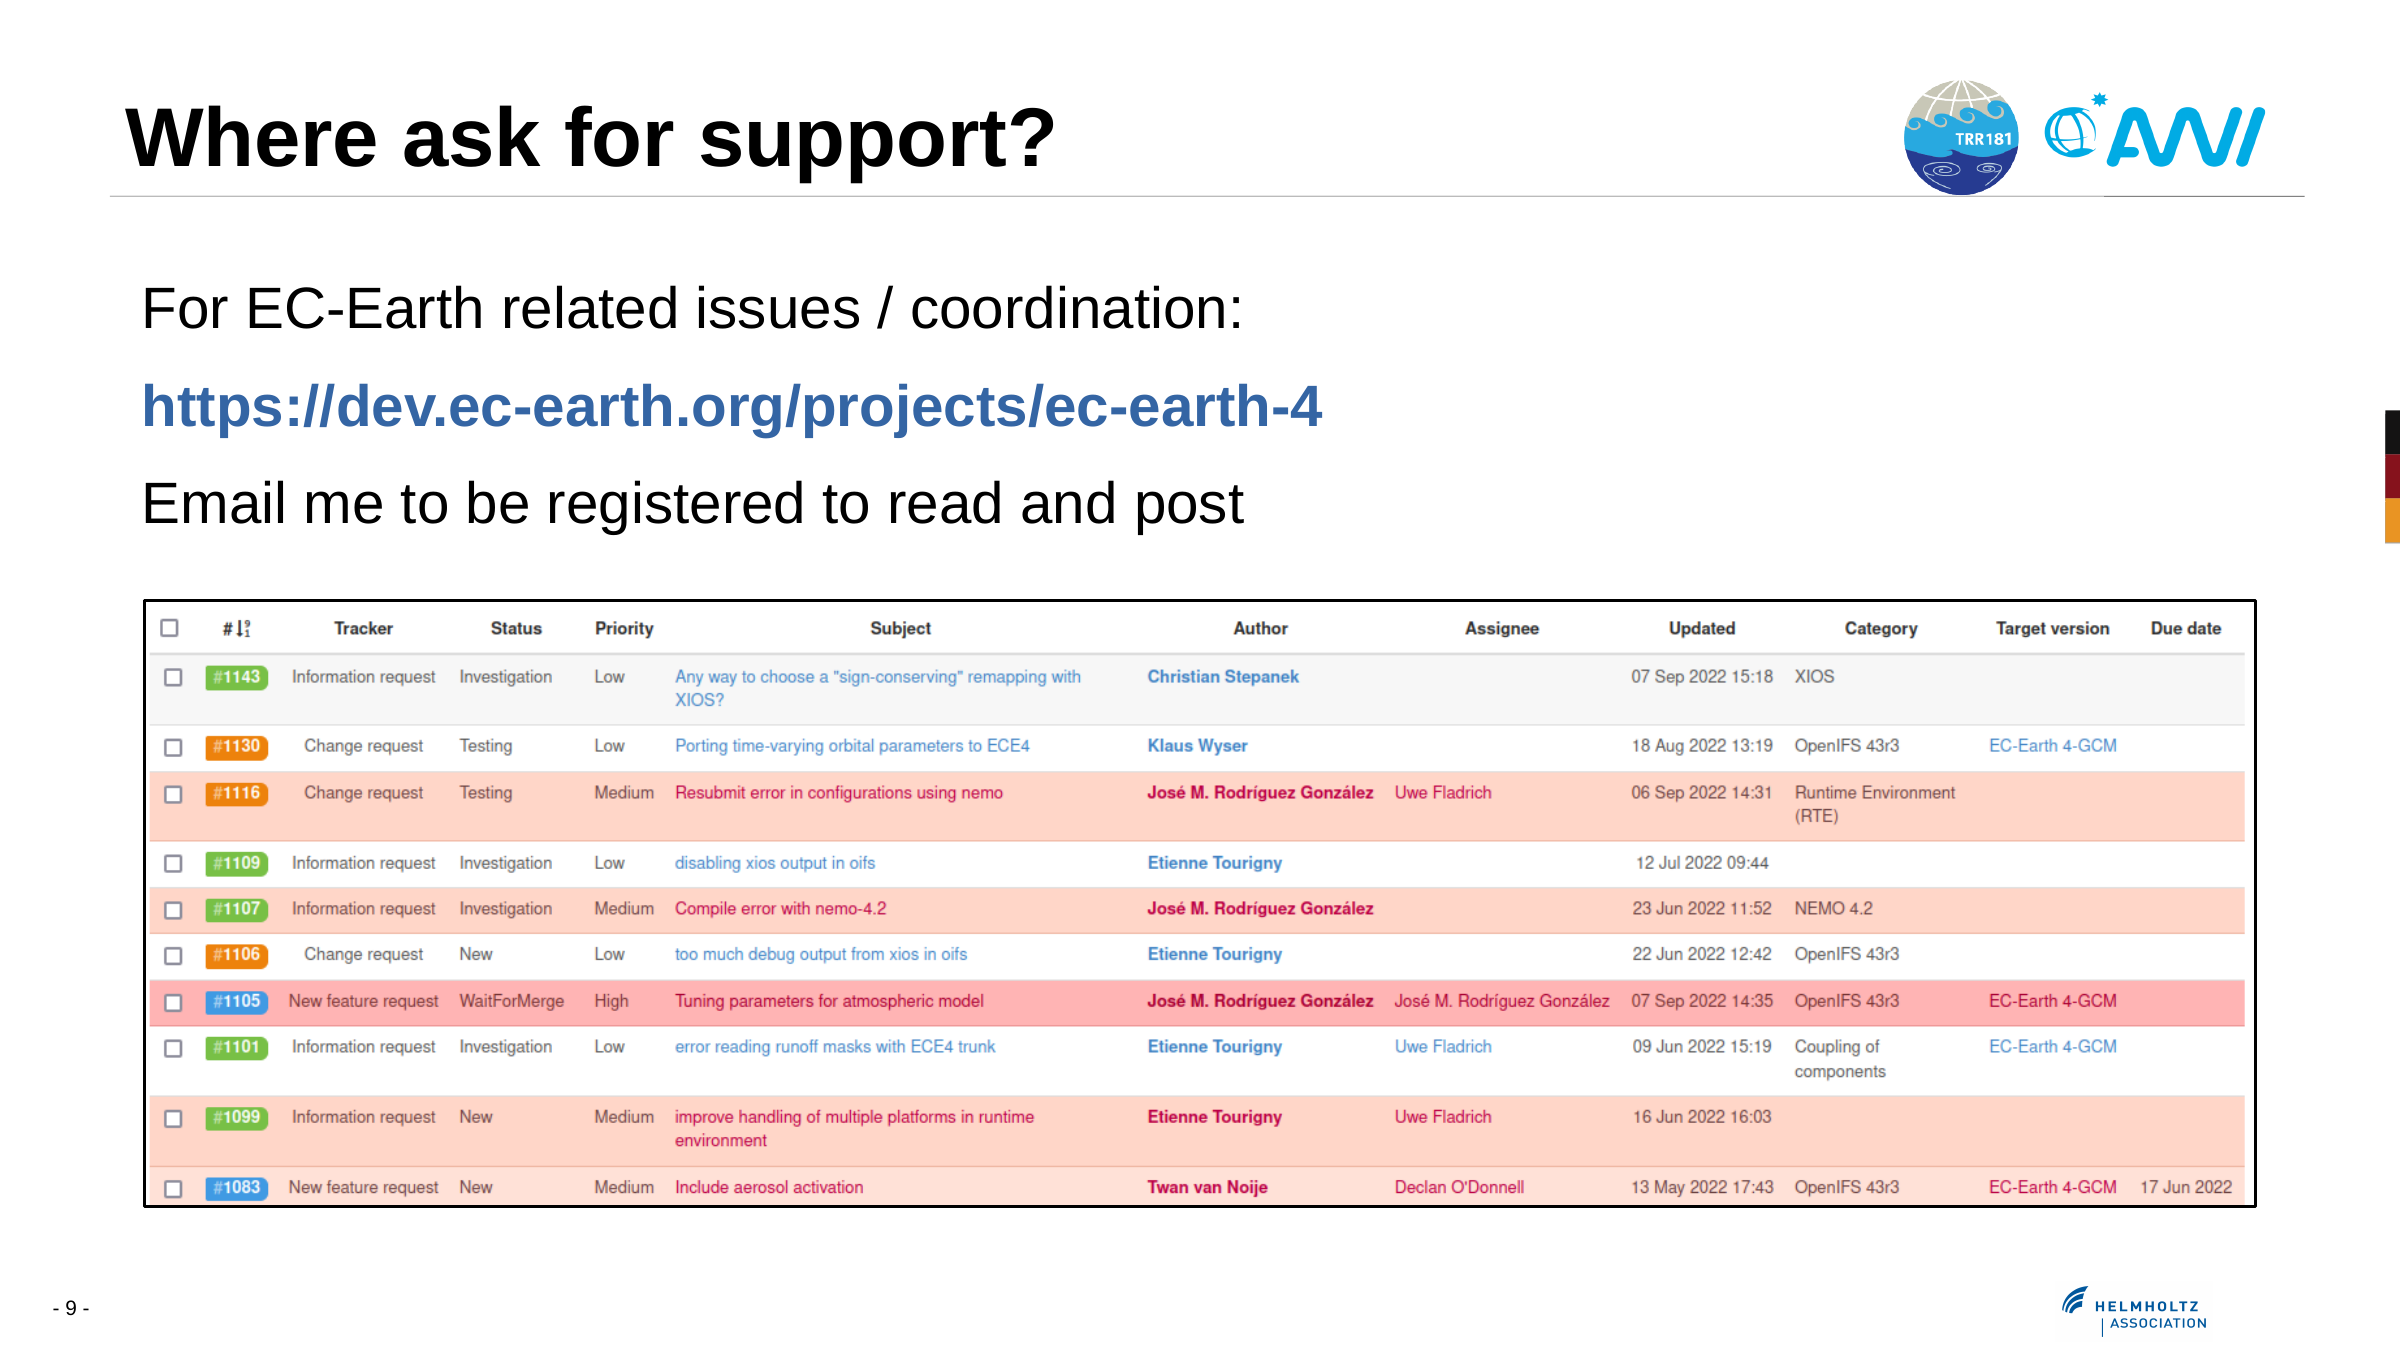

Where ask for support?
For EC-Earth related issues / coordination:
https://dev.ec-earth.org/projects/ec-earth-4
Email me to be registered to read and post